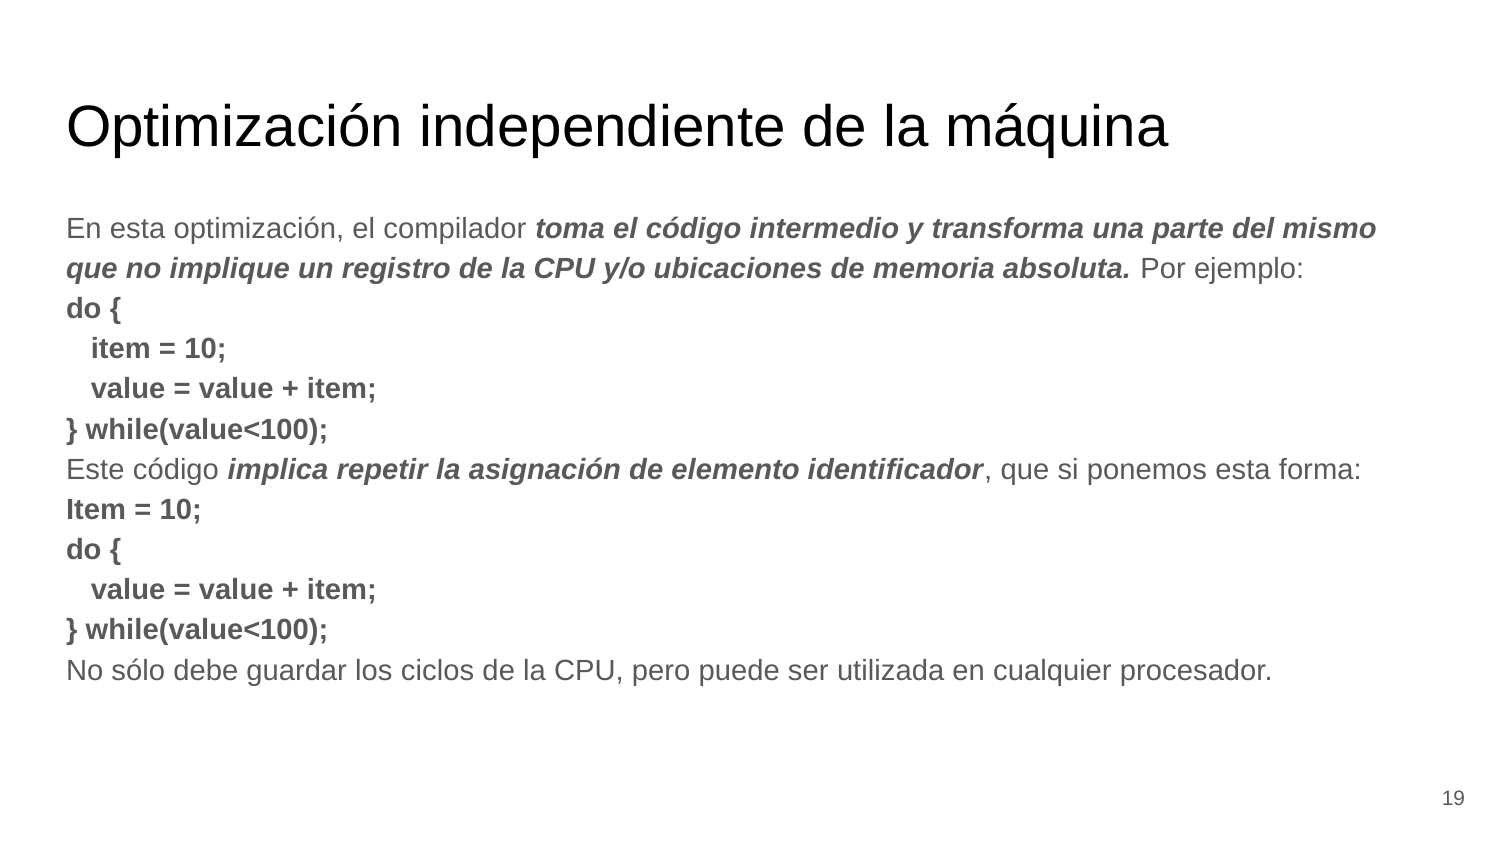

# Optimización independiente de la máquina
En esta optimización, el compilador toma el código intermedio y transforma una parte del mismo que no implique un registro de la CPU y/o ubicaciones de memoria absoluta. Por ejemplo:
do {
 item = 10;
 value = value + item;
} while(value<100);
Este código implica repetir la asignación de elemento identificador, que si ponemos esta forma:
Item = 10;
do {
 value = value + item;
} while(value<100);
No sólo debe guardar los ciclos de la CPU, pero puede ser utilizada en cualquier procesador.